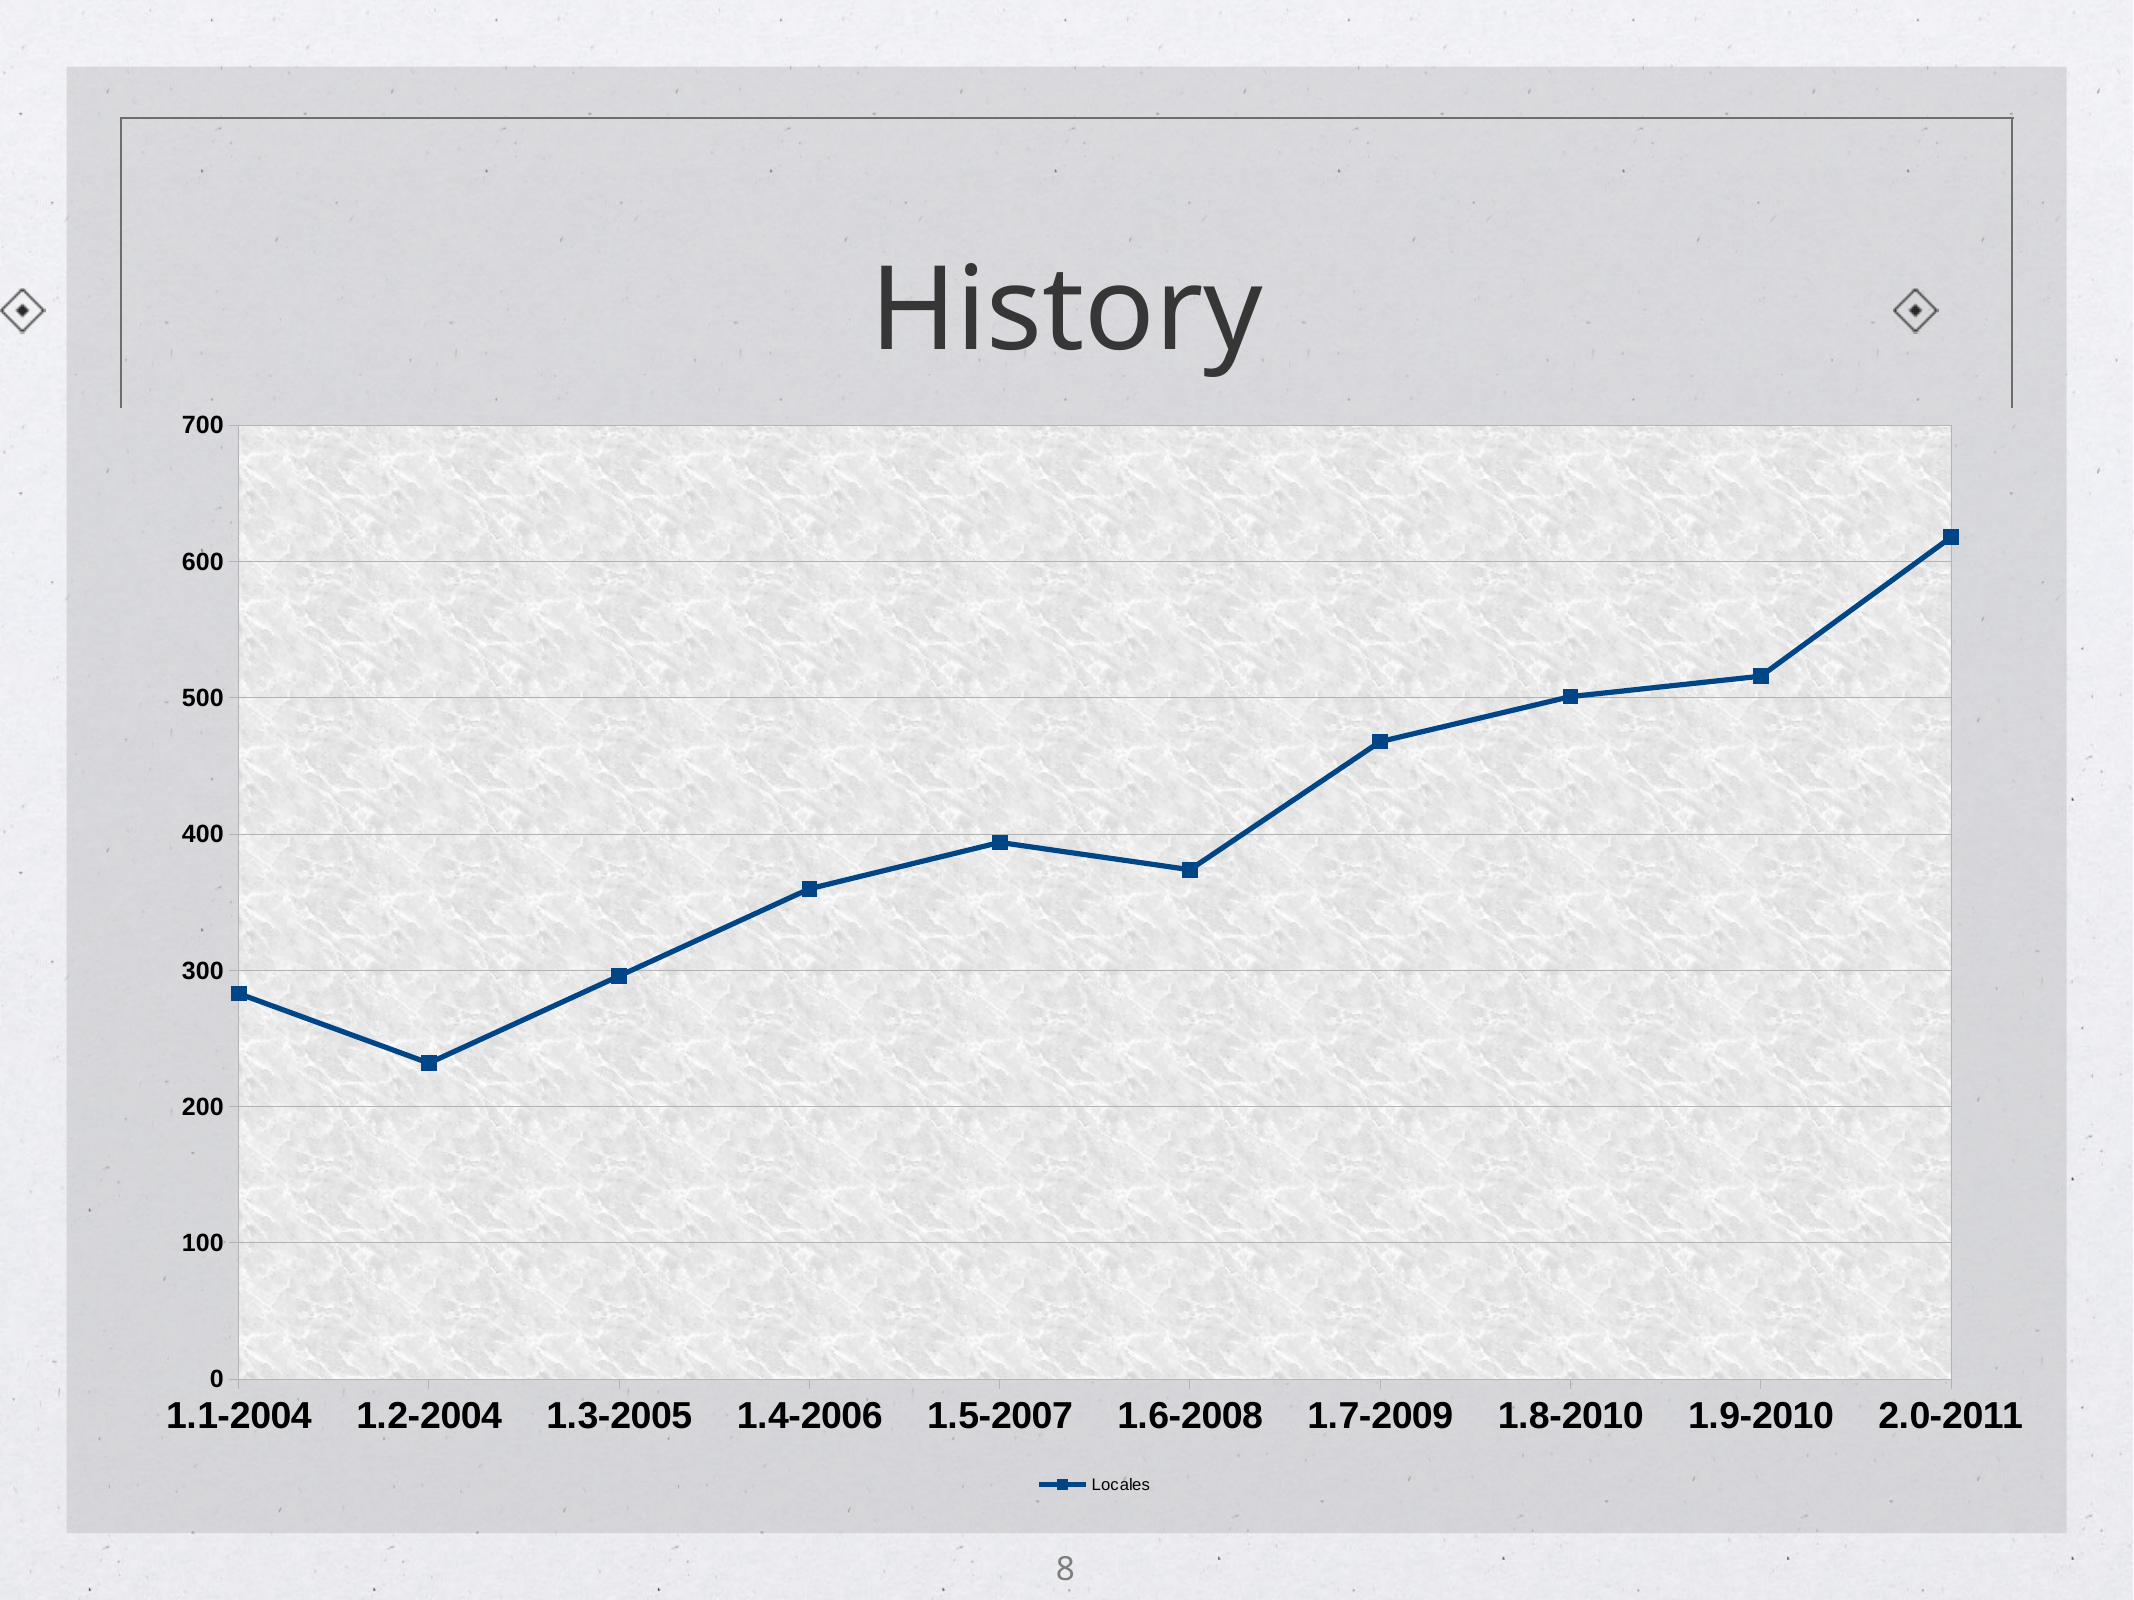

# History
### Chart
| Category | Locales |
|---|---|
| 1.1-2004 | 283.0 |
| 1.2-2004 | 232.0 |
| 1.3-2005 | 296.0 |
| 1.4-2006 | 360.0 |
| 1.5-2007 | 394.0 |
| 1.6-2008 | 374.0 |
| 1.7-2009 | 468.0 |
| 1.8-2010 | 501.0 |
| 1.9-2010 | 516.0 |
| 2.0-2011 | 618.0 |8